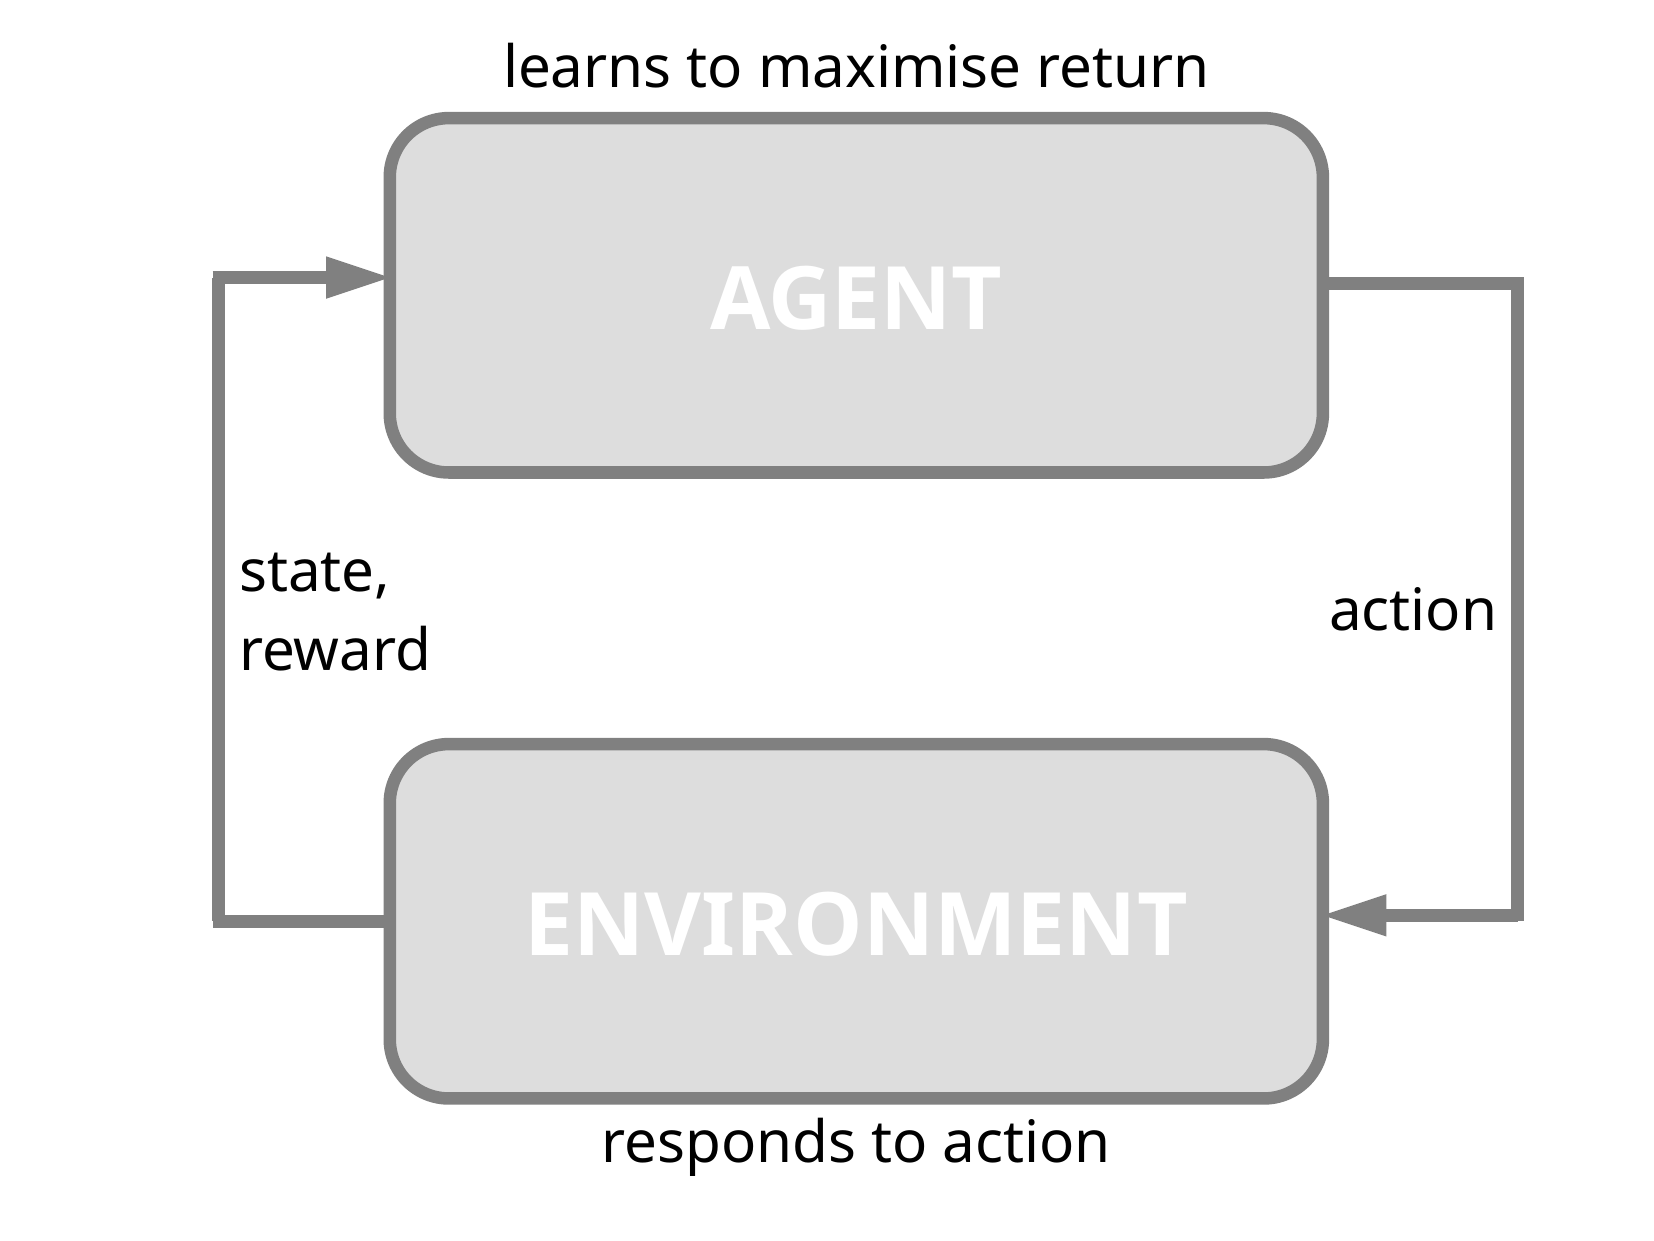

learns to maximise return
AGENT
state,
reward
action
ENVIRONMENT
responds to action